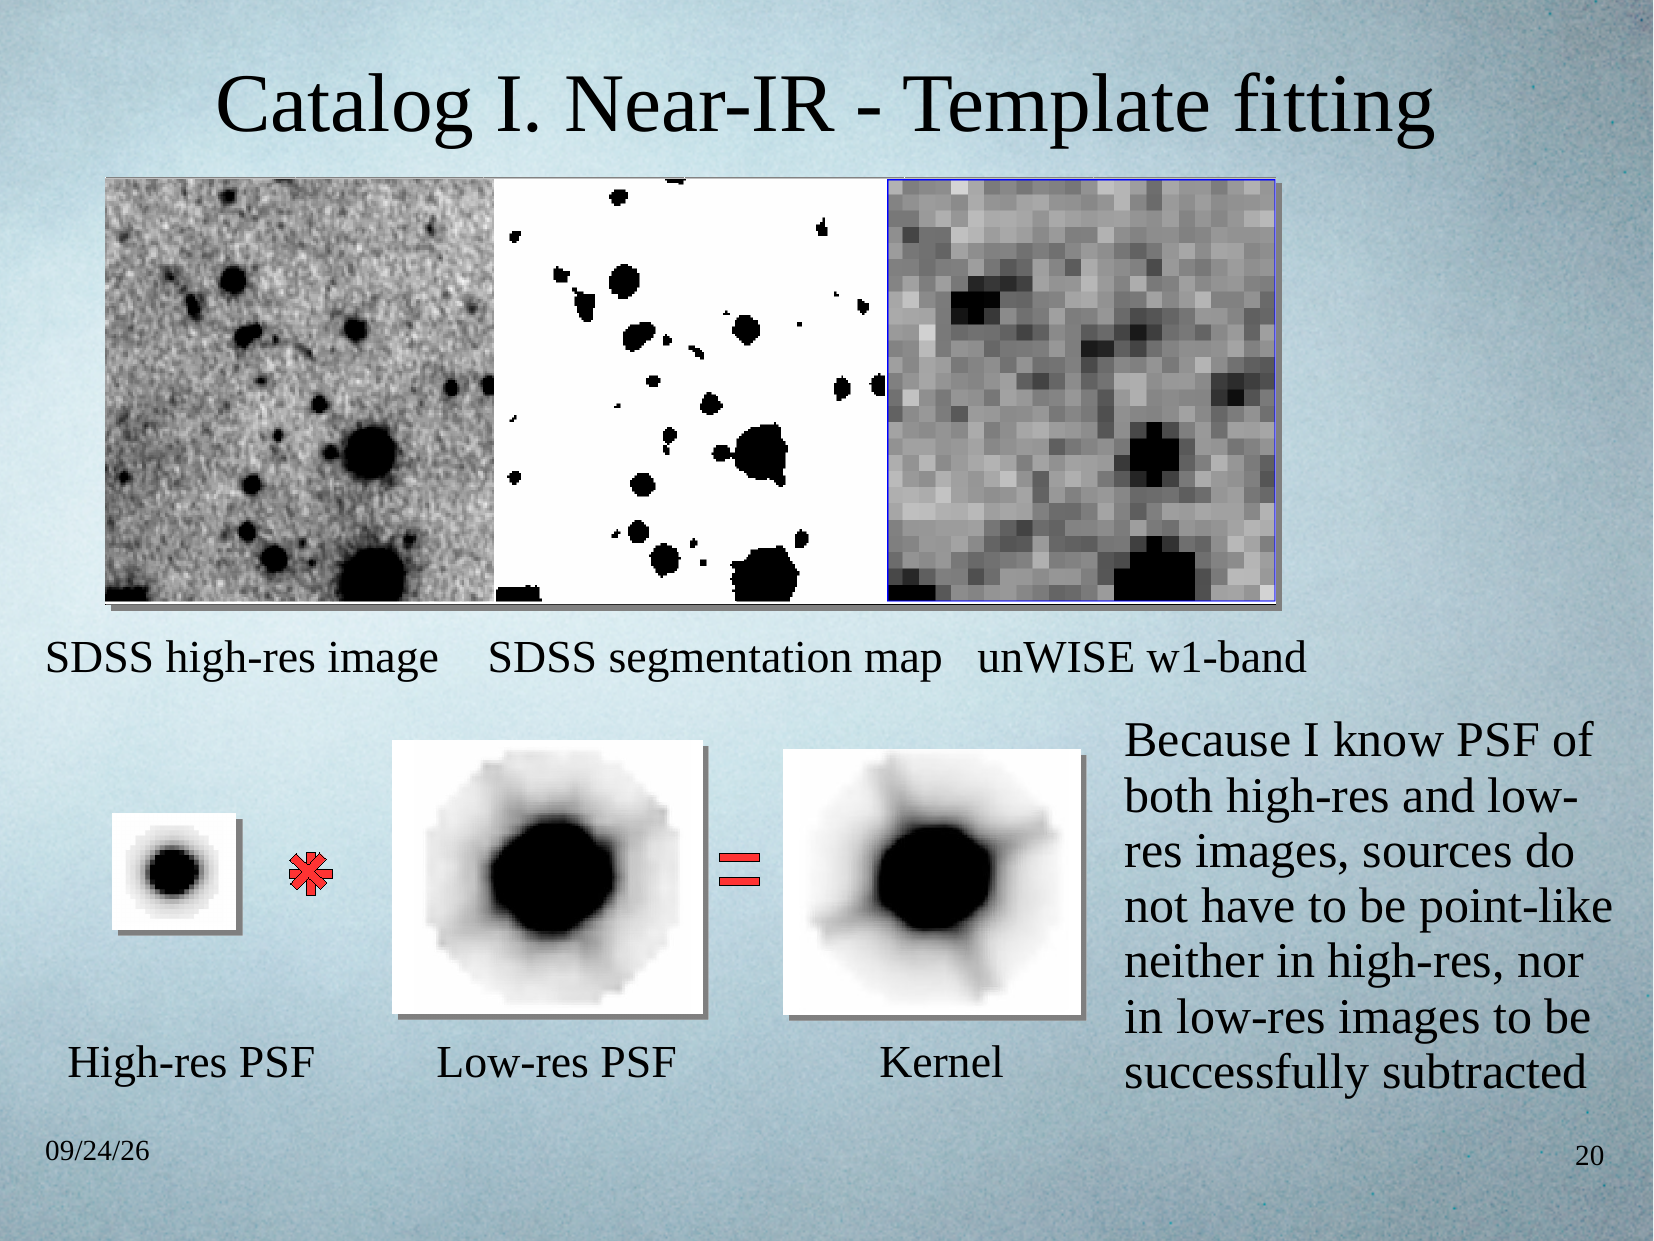

# Catalog I. Near-IR - Template fitting
SDSS high-res image	SDSS segmentation map unWISE w1-band
Because I know PSF of both high-res and low-res images, sources do not have to be point-like neither in high-res, nor in low-res images to be successfully subtracted
High-res PSF		Low-res PSF 			Kernel
20